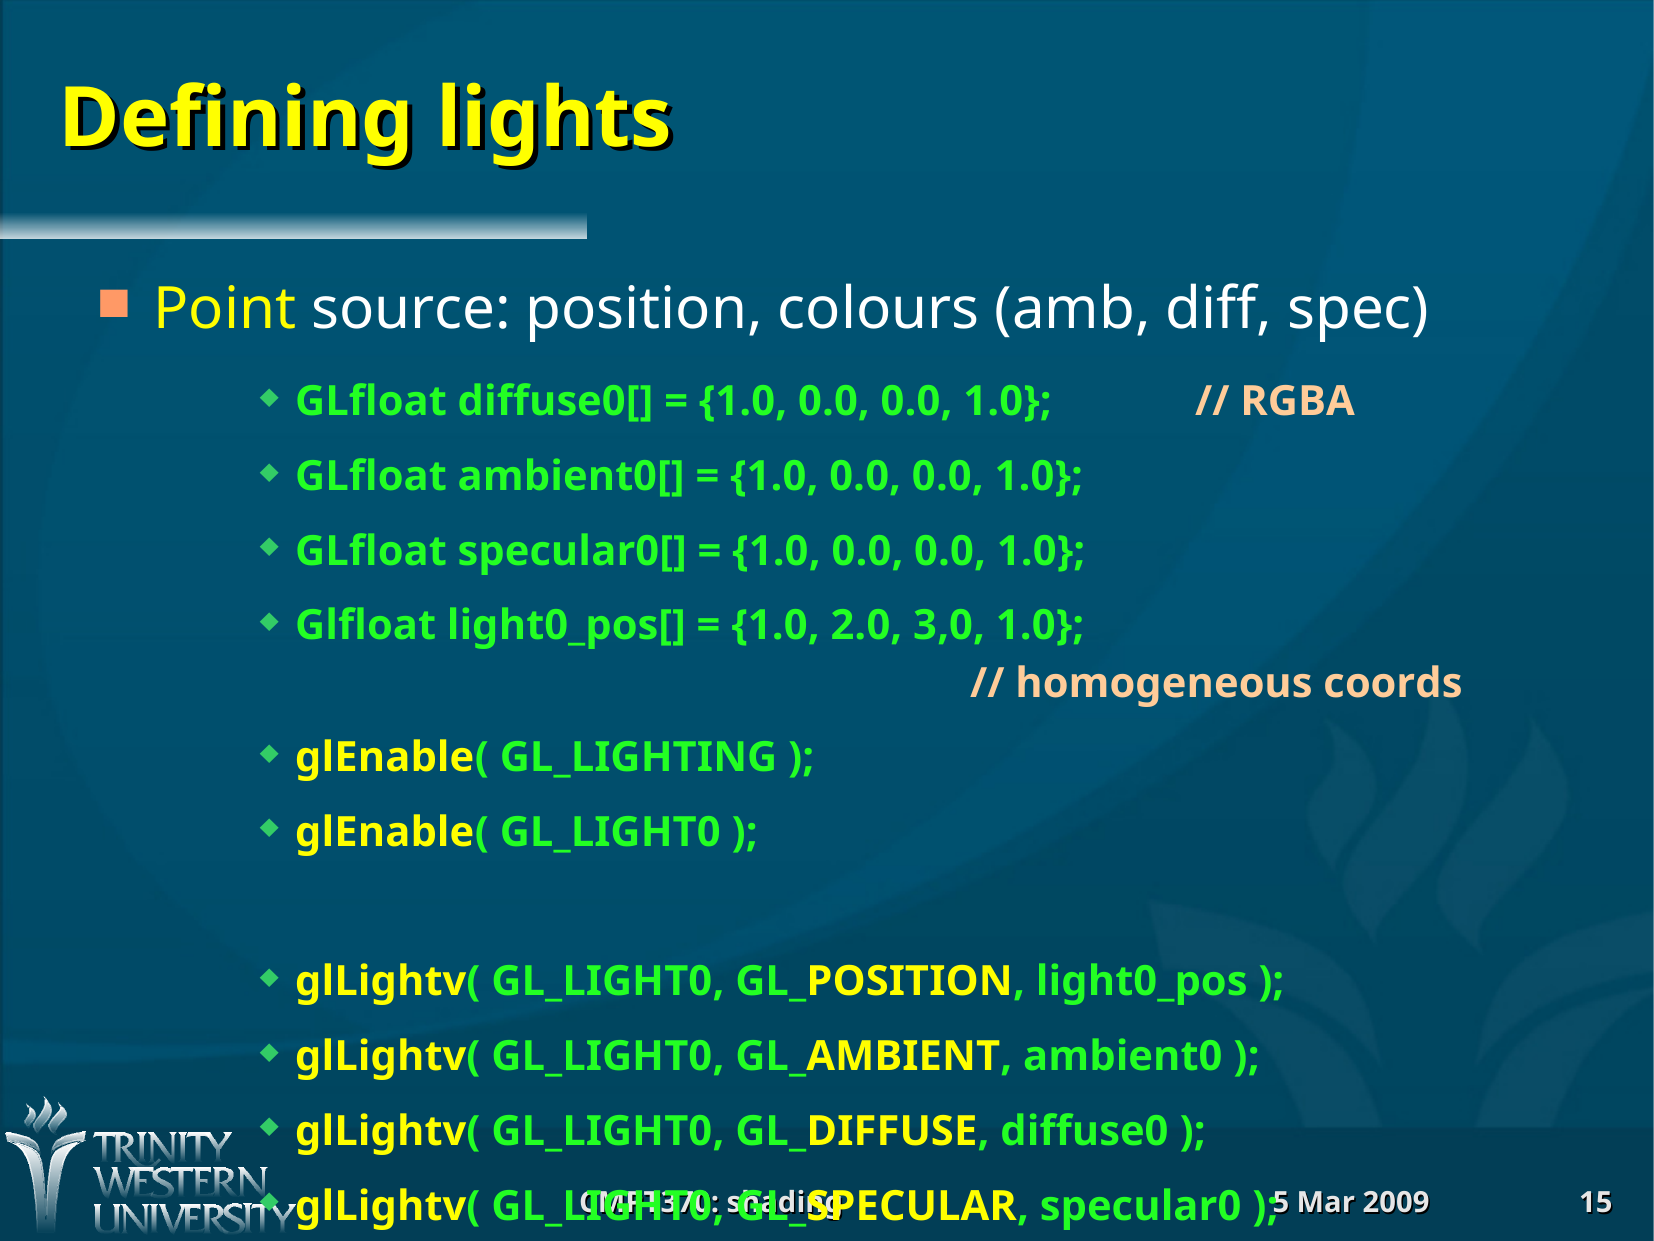

# Defining lights
Point source: position, colours (amb, diff, spec)
GLfloat diffuse0[] = {1.0, 0.0, 0.0, 1.0};		// RGBA
GLfloat ambient0[] = {1.0, 0.0, 0.0, 1.0};
GLfloat specular0[] = {1.0, 0.0, 0.0, 1.0};
Glfloat light0_pos[] = {1.0, 2.0, 3,0, 1.0};
									// homogeneous coords
glEnable( GL_LIGHTING );
glEnable( GL_LIGHT0 );
glLightv( GL_LIGHT0, GL_POSITION, light0_pos );
glLightv( GL_LIGHT0, GL_AMBIENT, ambient0 );
glLightv( GL_LIGHT0, GL_DIFFUSE, diffuse0 );
glLightv( GL_LIGHT0, GL_SPECULAR, specular0 );
CMPT370: shading
5 Mar 2009
15